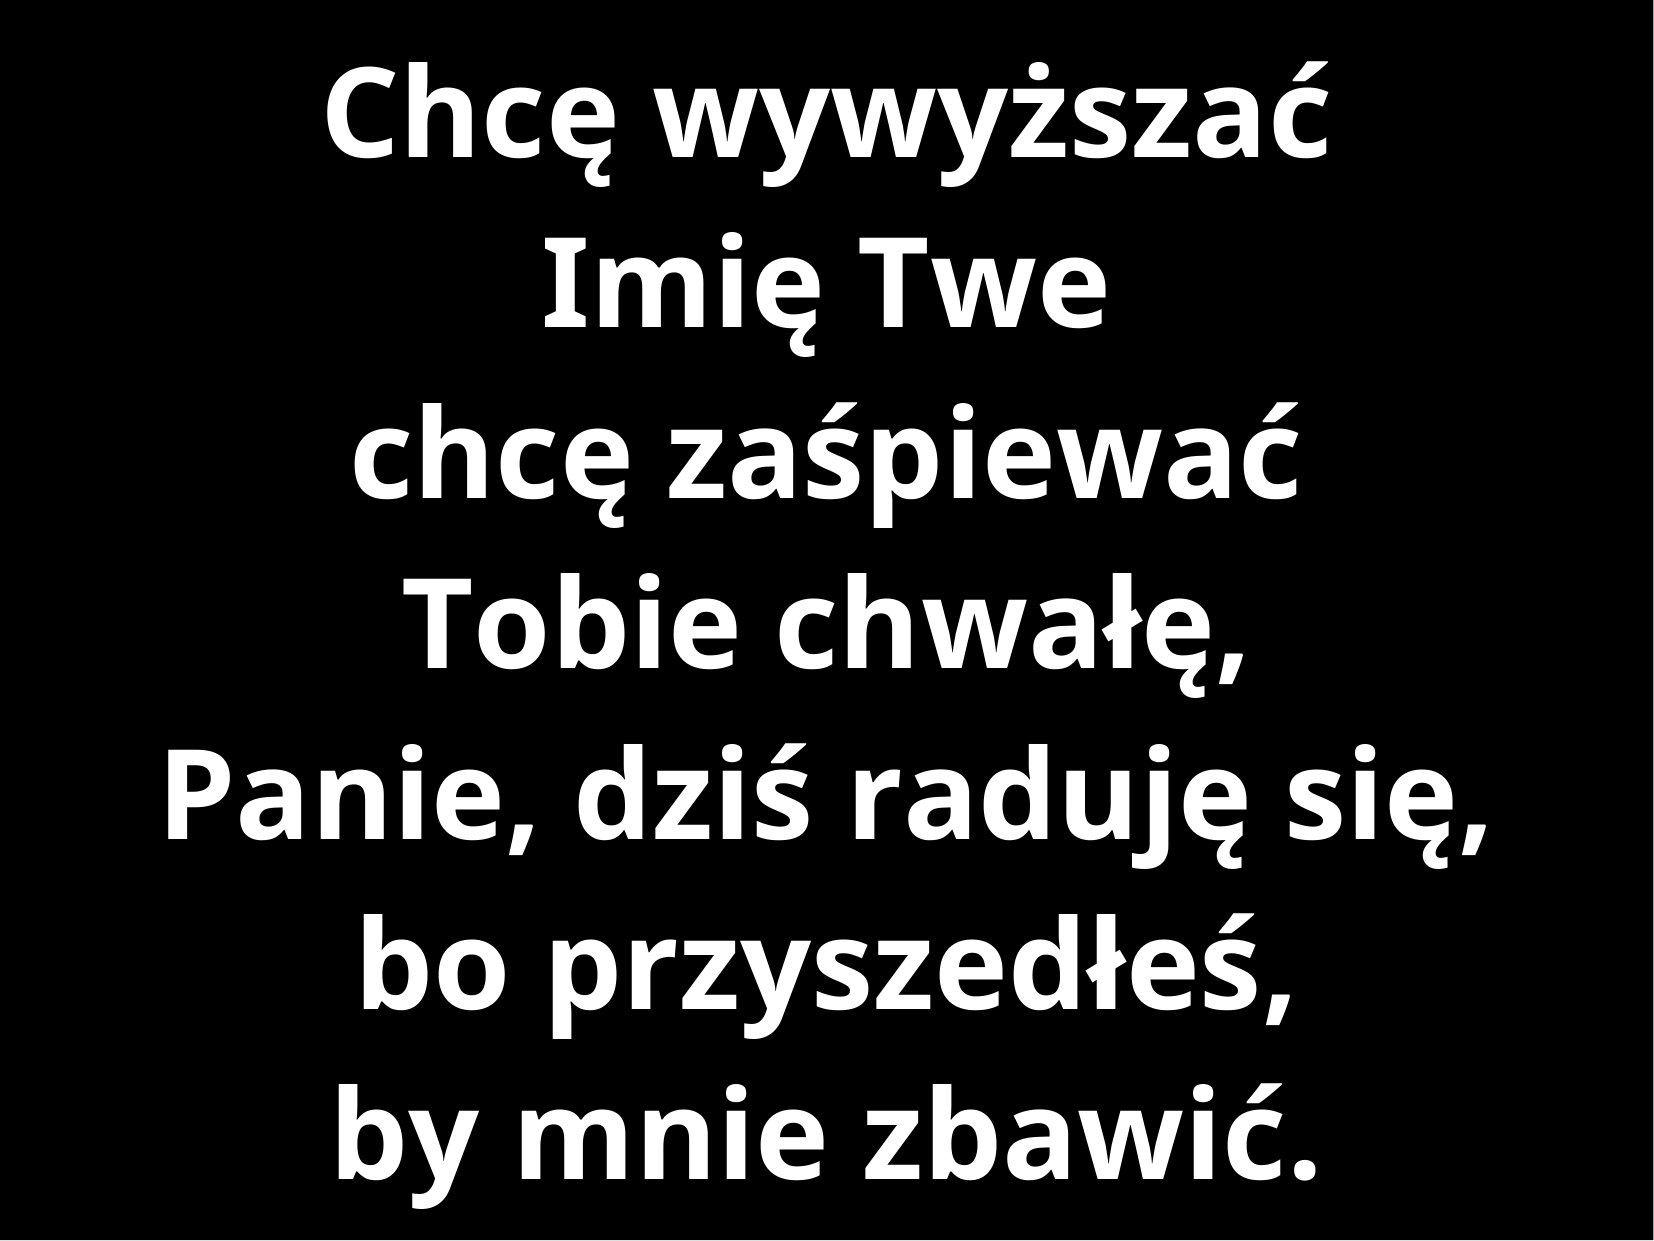

# Chcę wywyższać Imię Twe chcę zaśpiewać Tobie chwałę, Panie, dziś raduję się, bo przyszedłeś, by mnie zbawić.